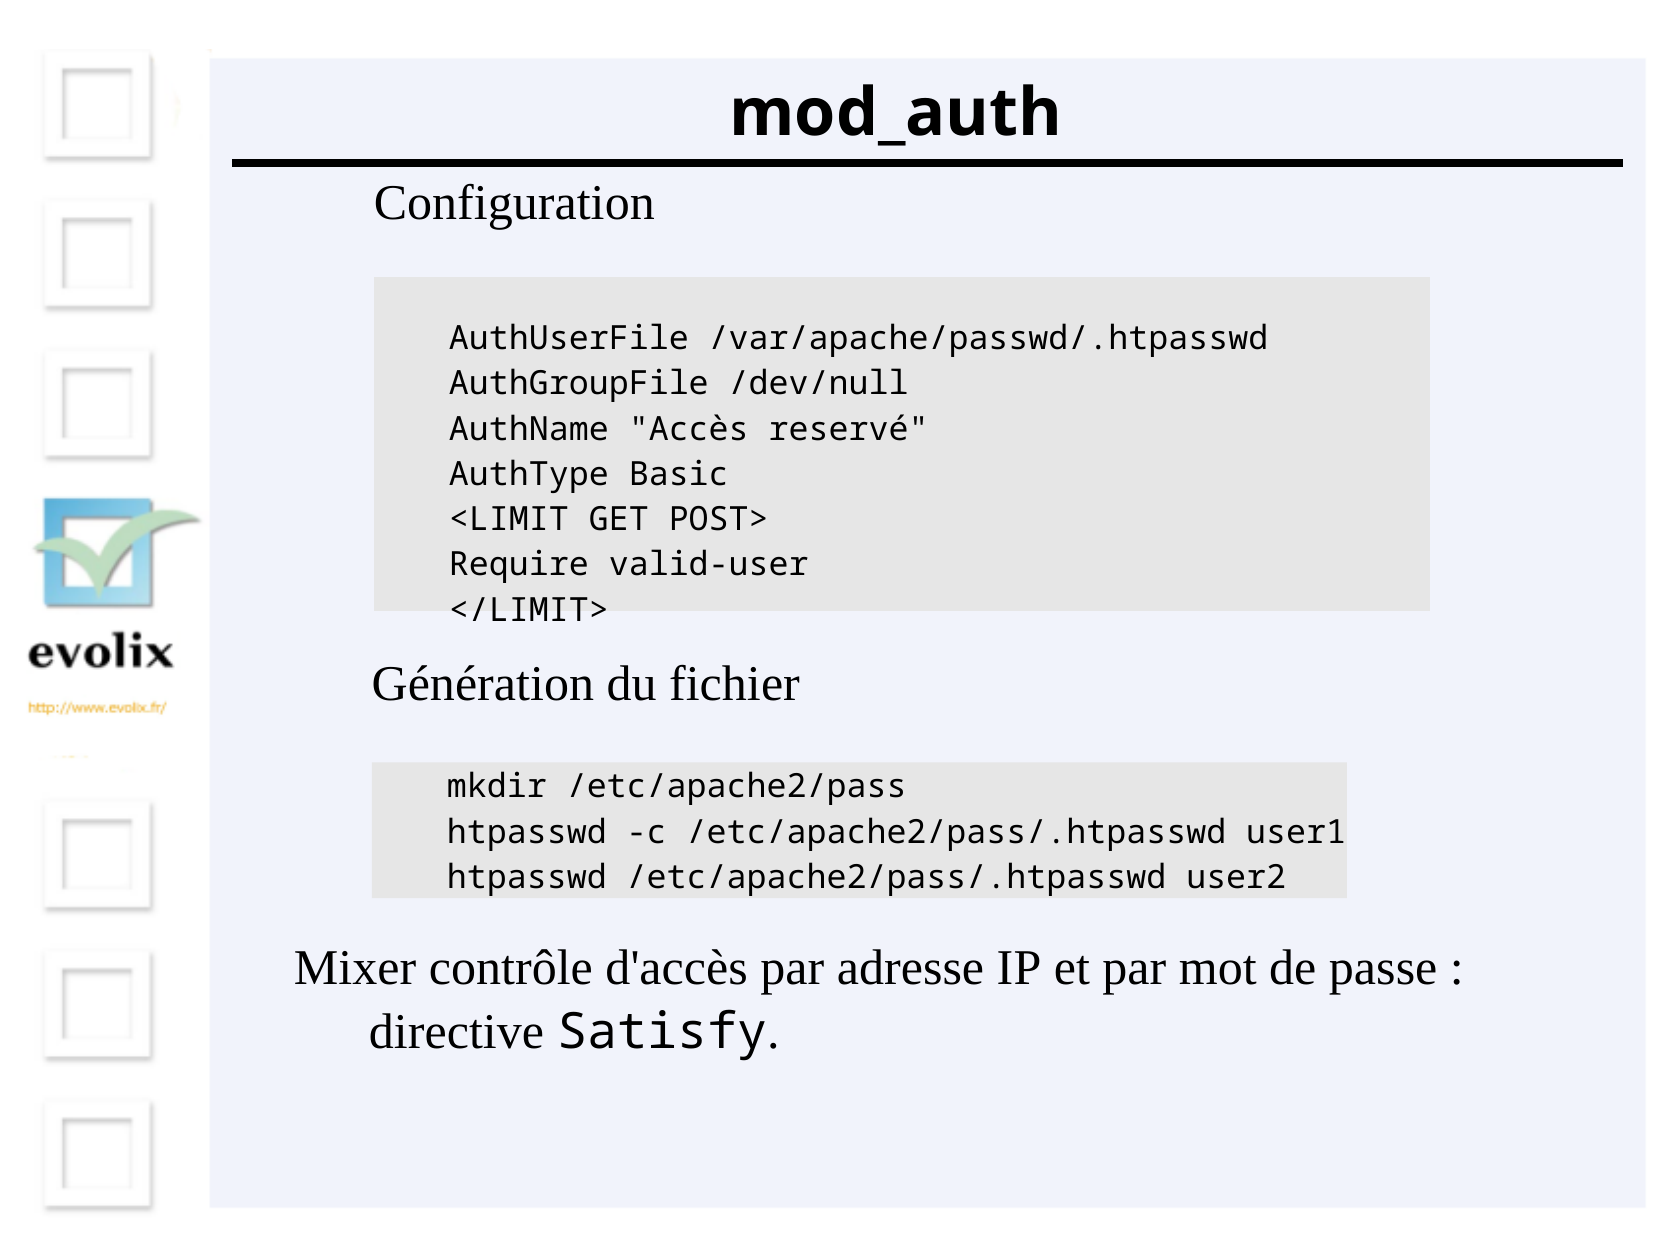

# mod_auth
Configuration
AuthUserFile /var/apache/passwd/.htpasswd
AuthGroupFile /dev/null
AuthName "Accès reservé"
AuthType Basic
<LIMIT GET POST>
Require valid-user
</LIMIT>
Génération du fichier
mkdir /etc/apache2/pass
htpasswd -c /etc/apache2/pass/.htpasswd user1
htpasswd /etc/apache2/pass/.htpasswd user2
Mixer contrôle d'accès par adresse IP et par mot de passe :
directive Satisfy.